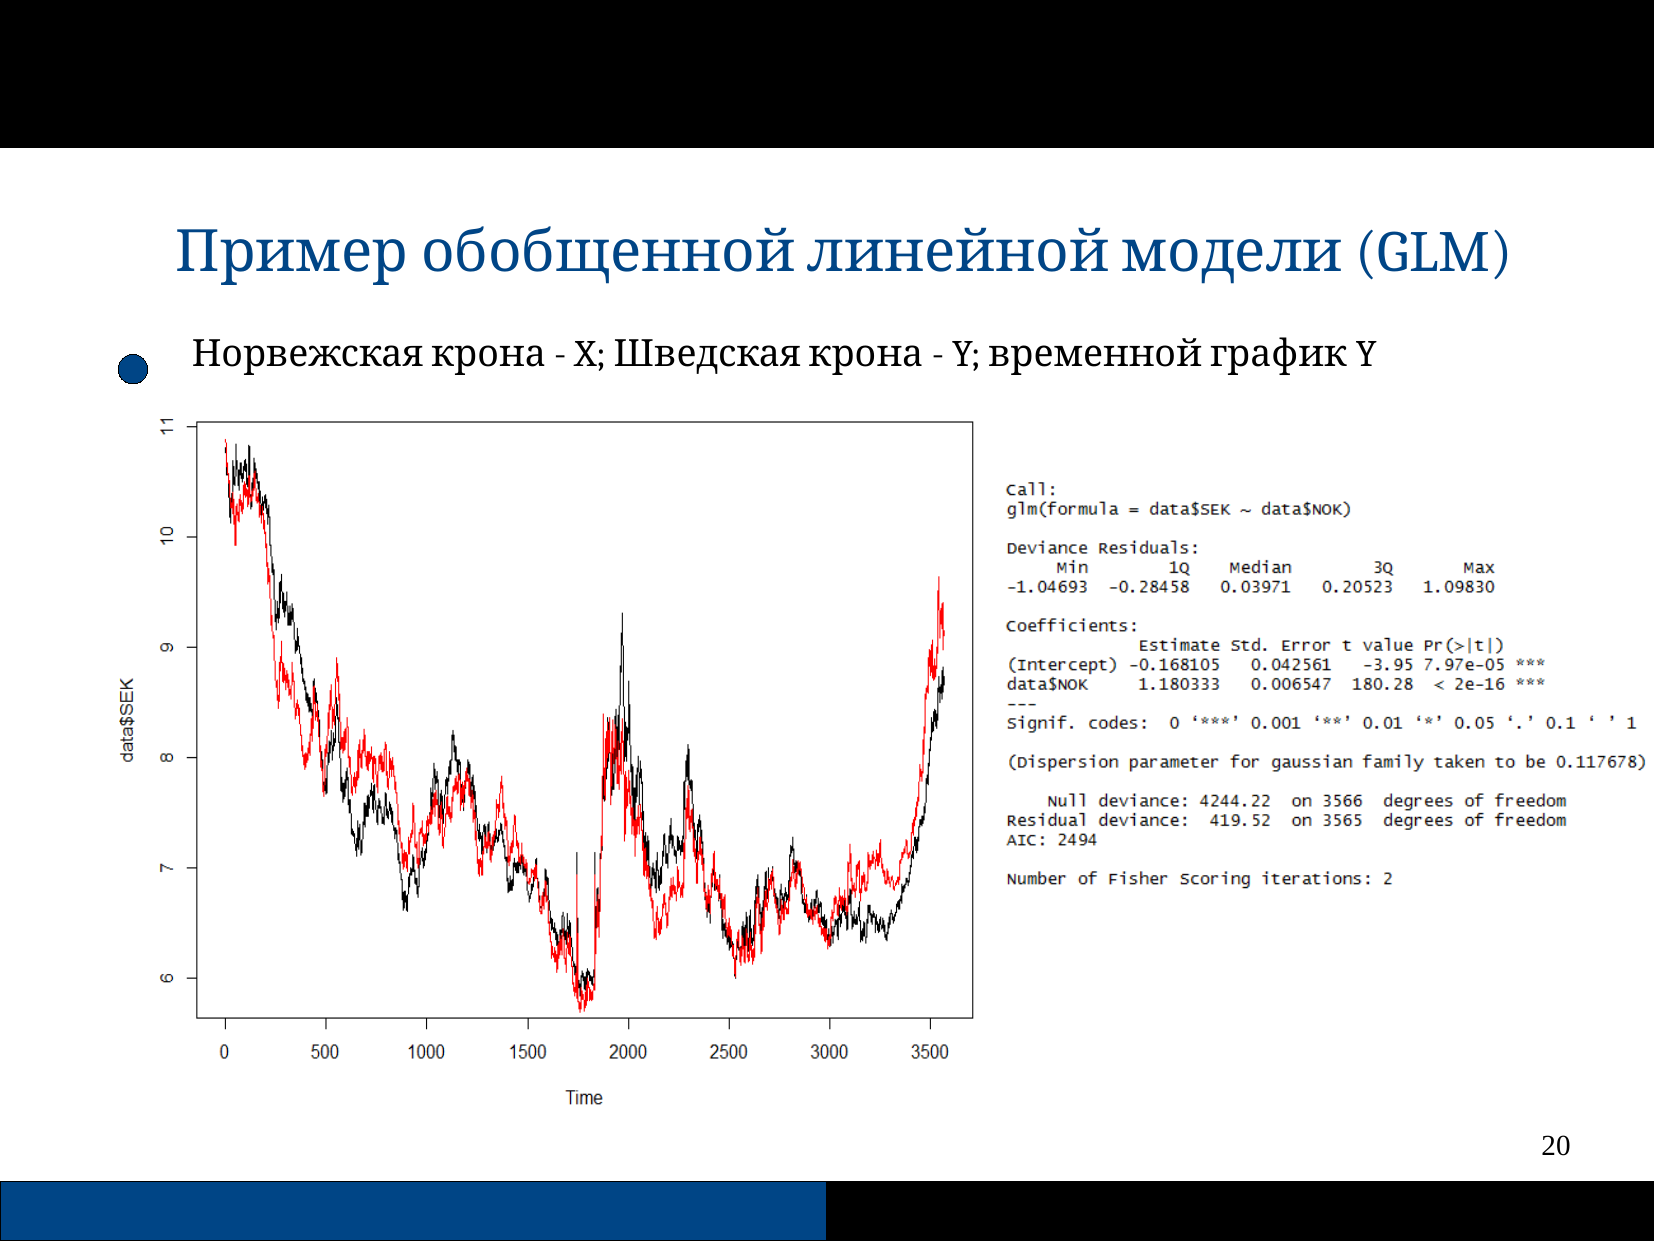

Пример обобщенной линейной модели (GLM)
Норвежская крона - X; Шведская крона - Y; временной график Y
20